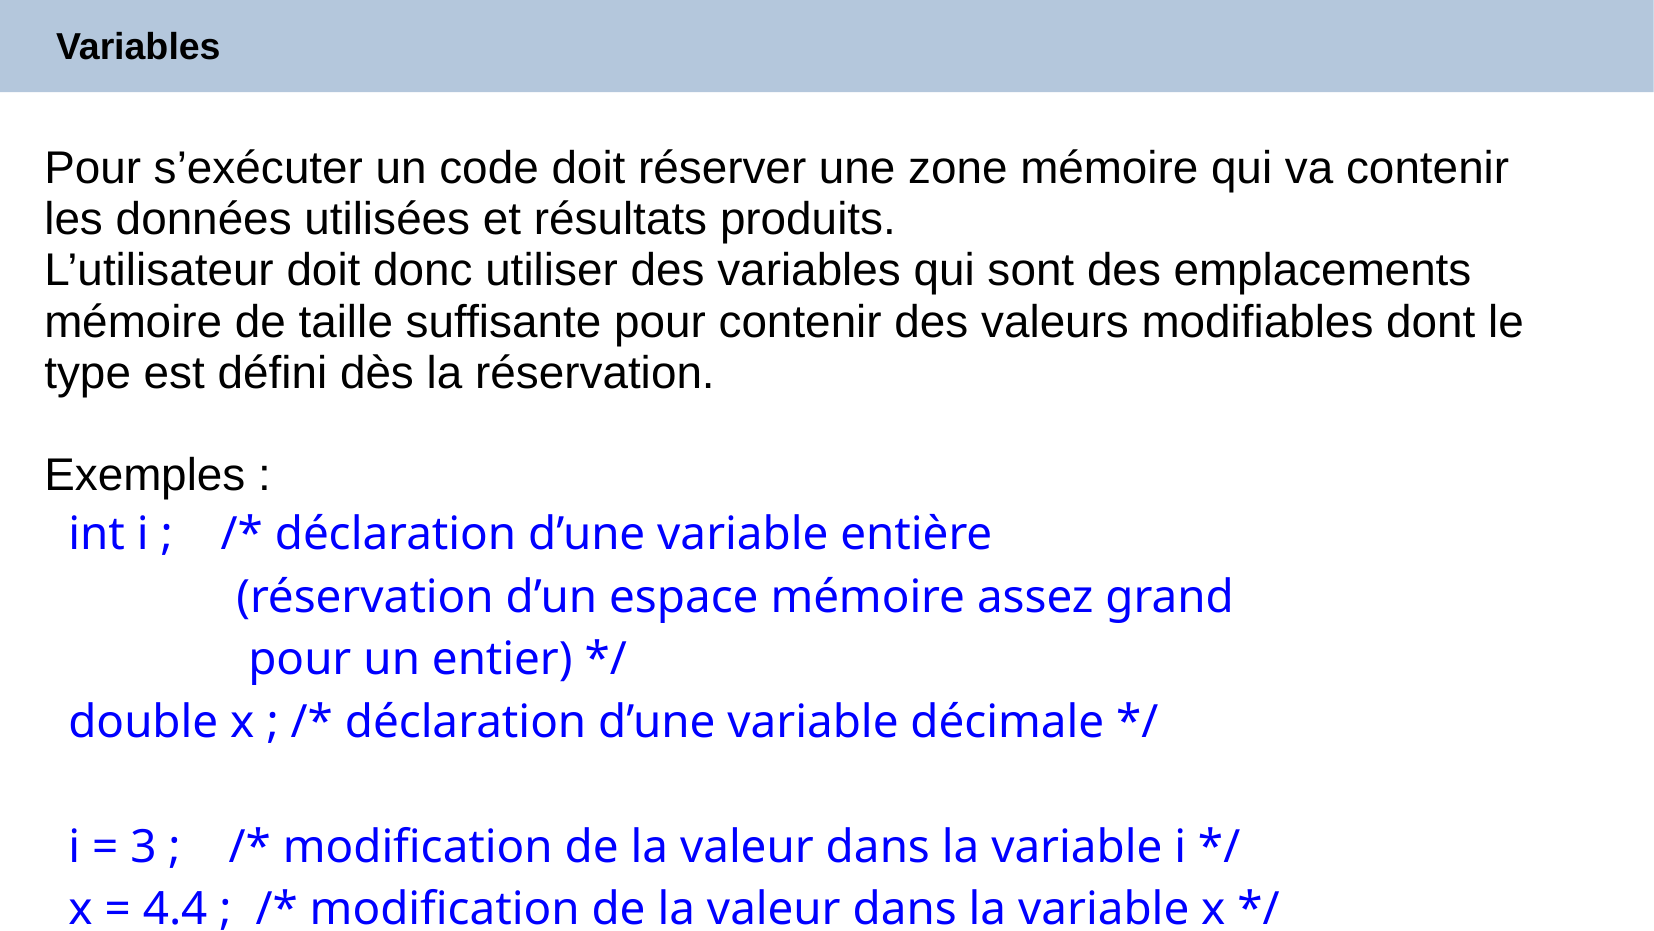

Variables
Pour s’exécuter un code doit réserver une zone mémoire qui va contenir les données utilisées et résultats produits.
L’utilisateur doit donc utiliser des variables qui sont des emplacements mémoire de taille suffisante pour contenir des valeurs modifiables dont le type est défini dès la réservation.
Exemples :
 int i ; /* déclaration d’une variable entière
 (réservation d’un espace mémoire assez grand
 pour un entier) */
 double x ; /* déclaration d’une variable décimale */
 i = 3 ; /* modification de la valeur dans la variable i */
 x = 4.4 ; /* modification de la valeur dans la variable x */